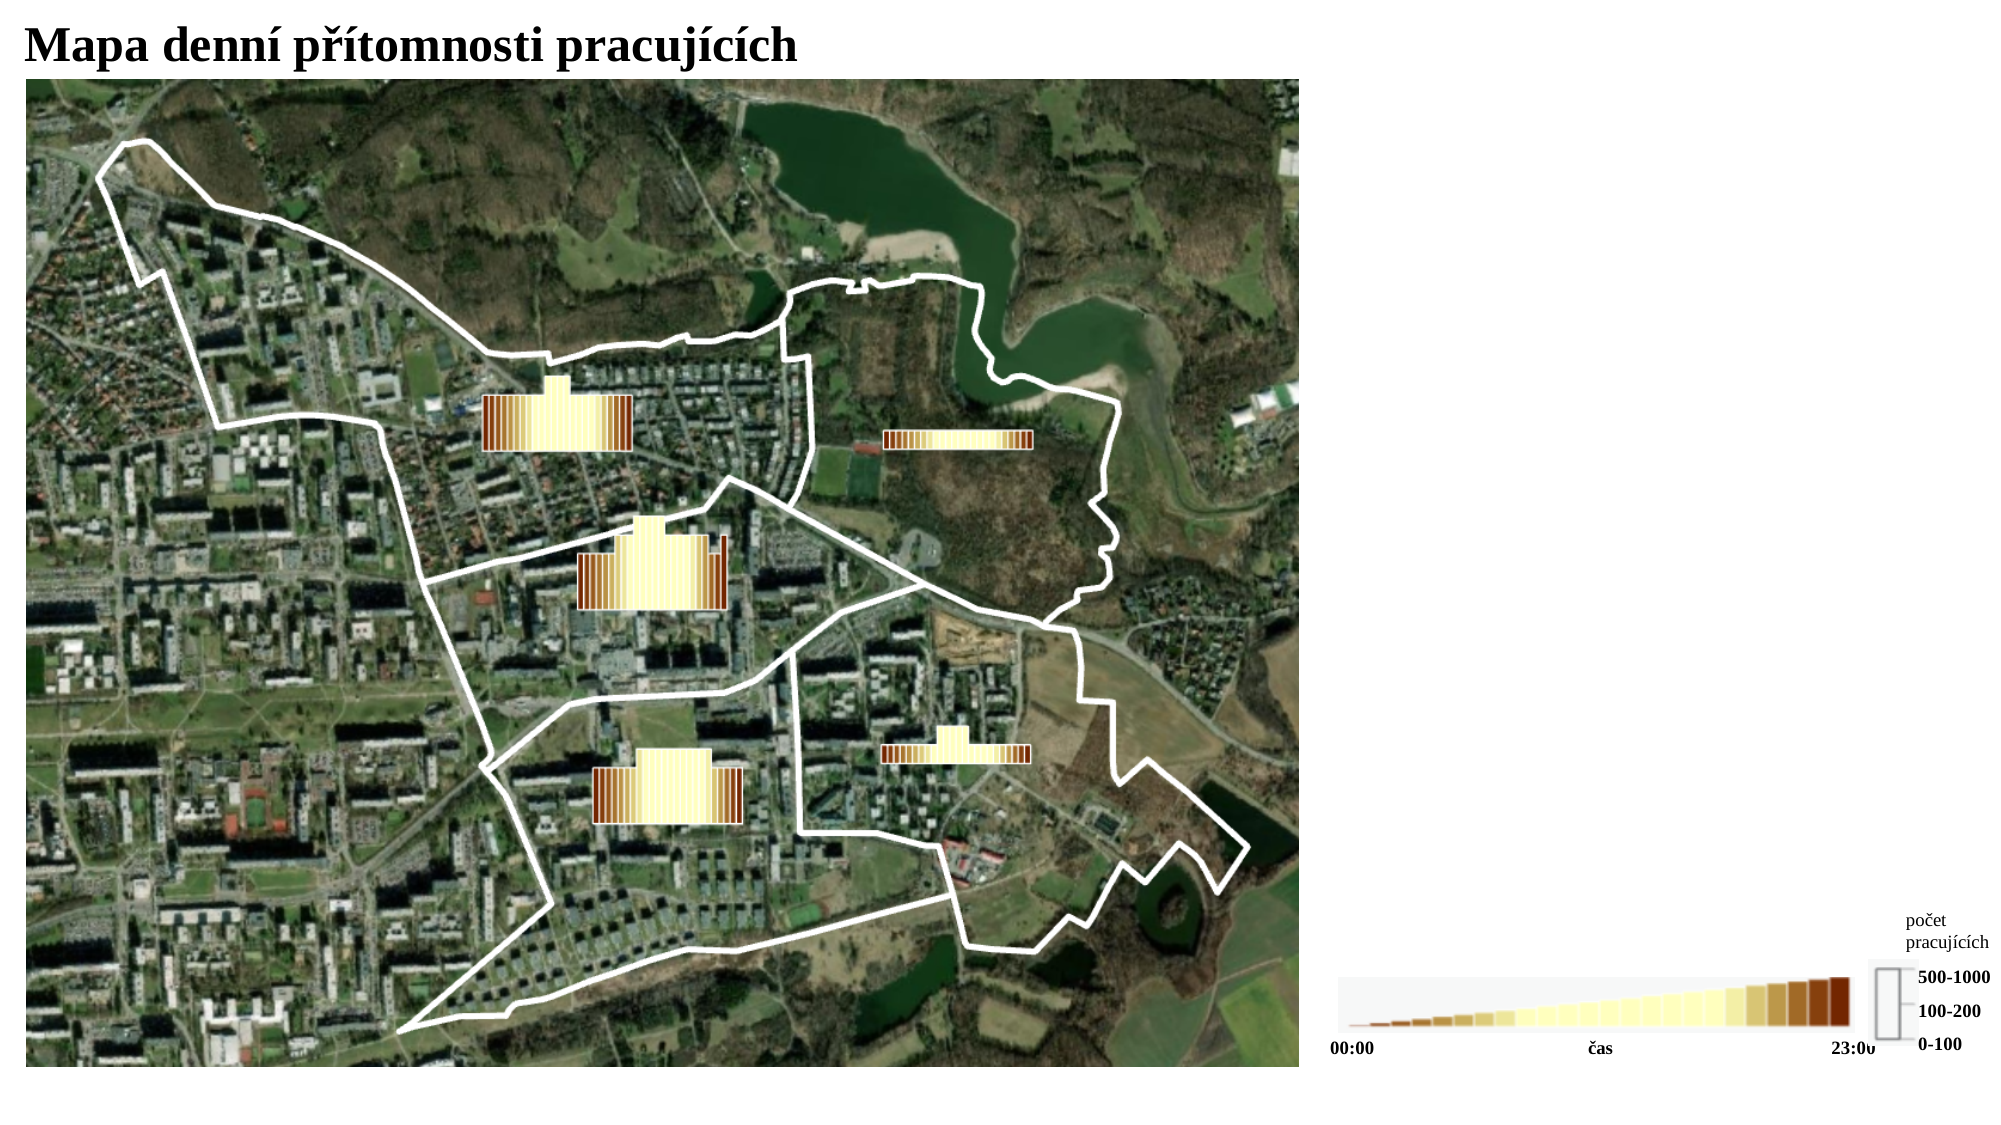

Mapa denní přítomnosti pracujících
počet
pracujících
500-1000
100-200
0-100
00:00 čas 23:00